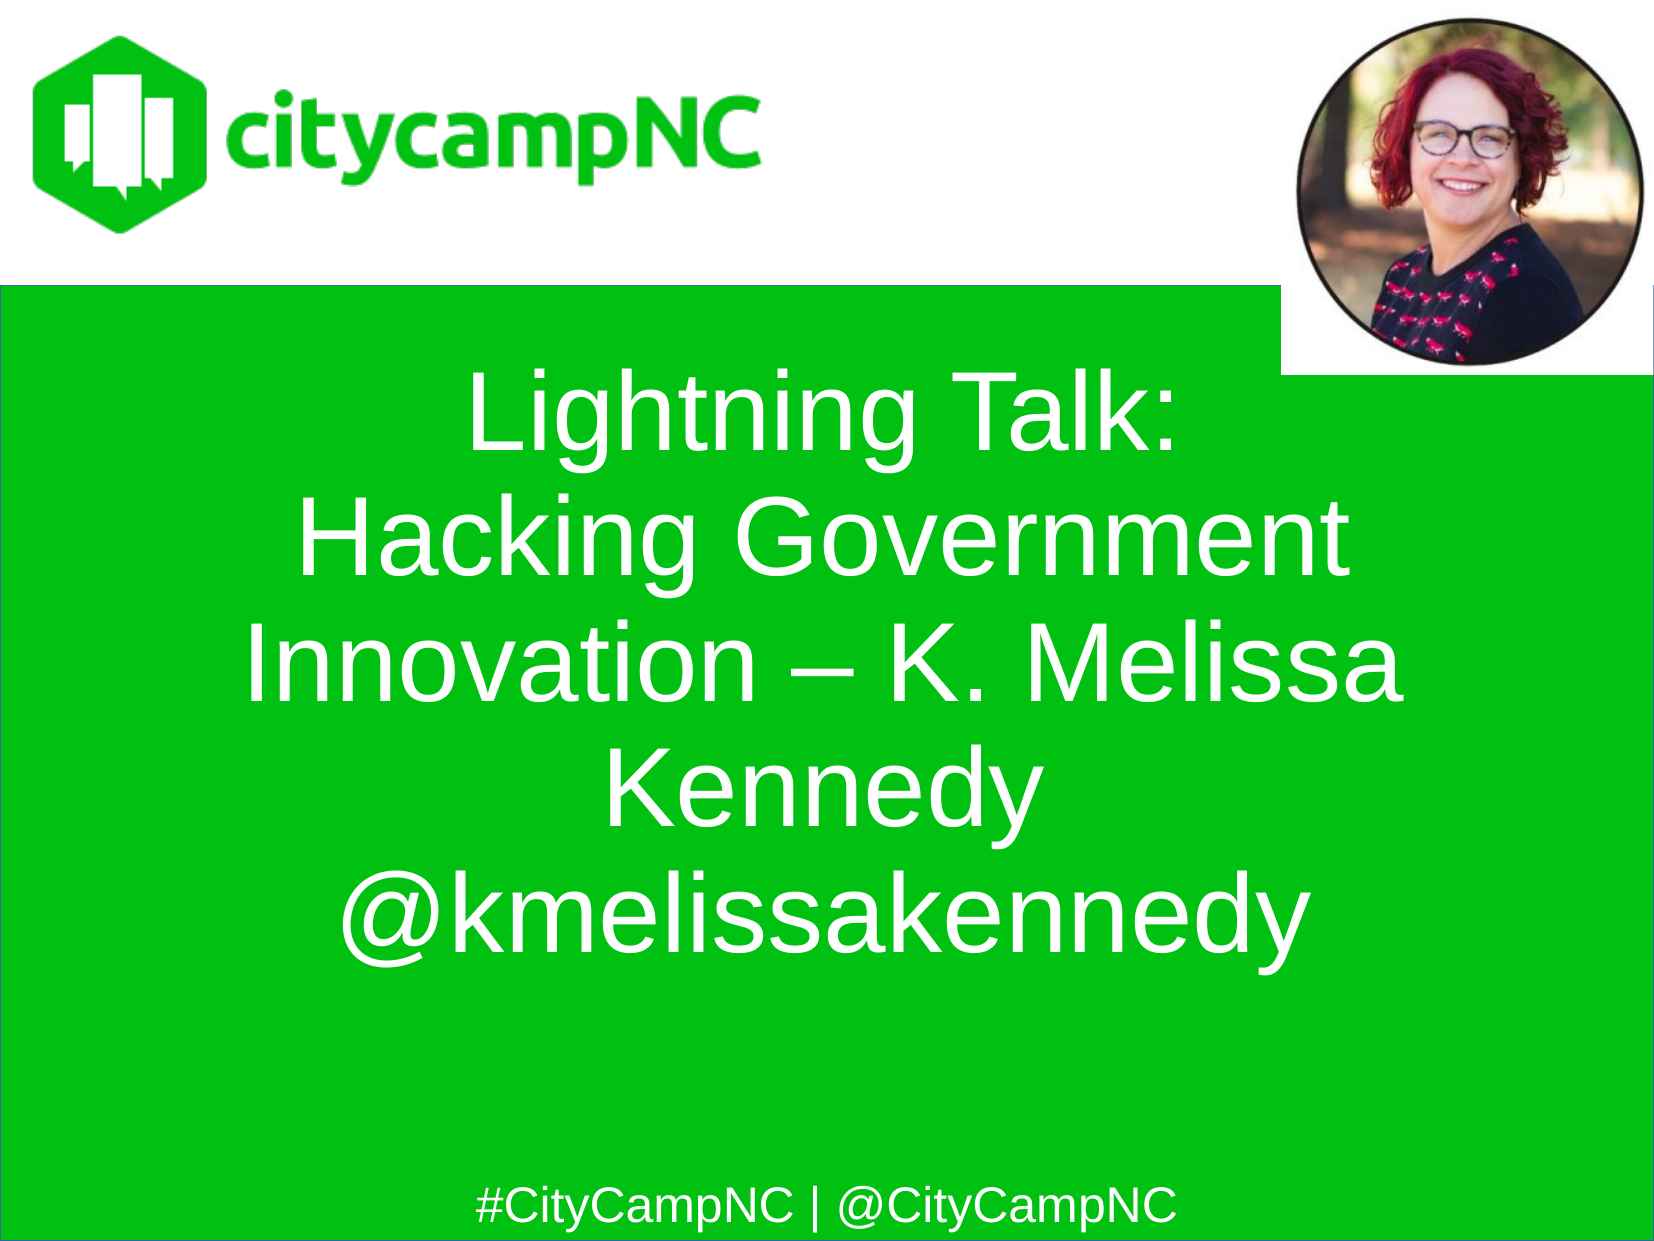

# Lightning Talk:
Hacking Government Innovation – K. Melissa Kennedy
@kmelissakennedy